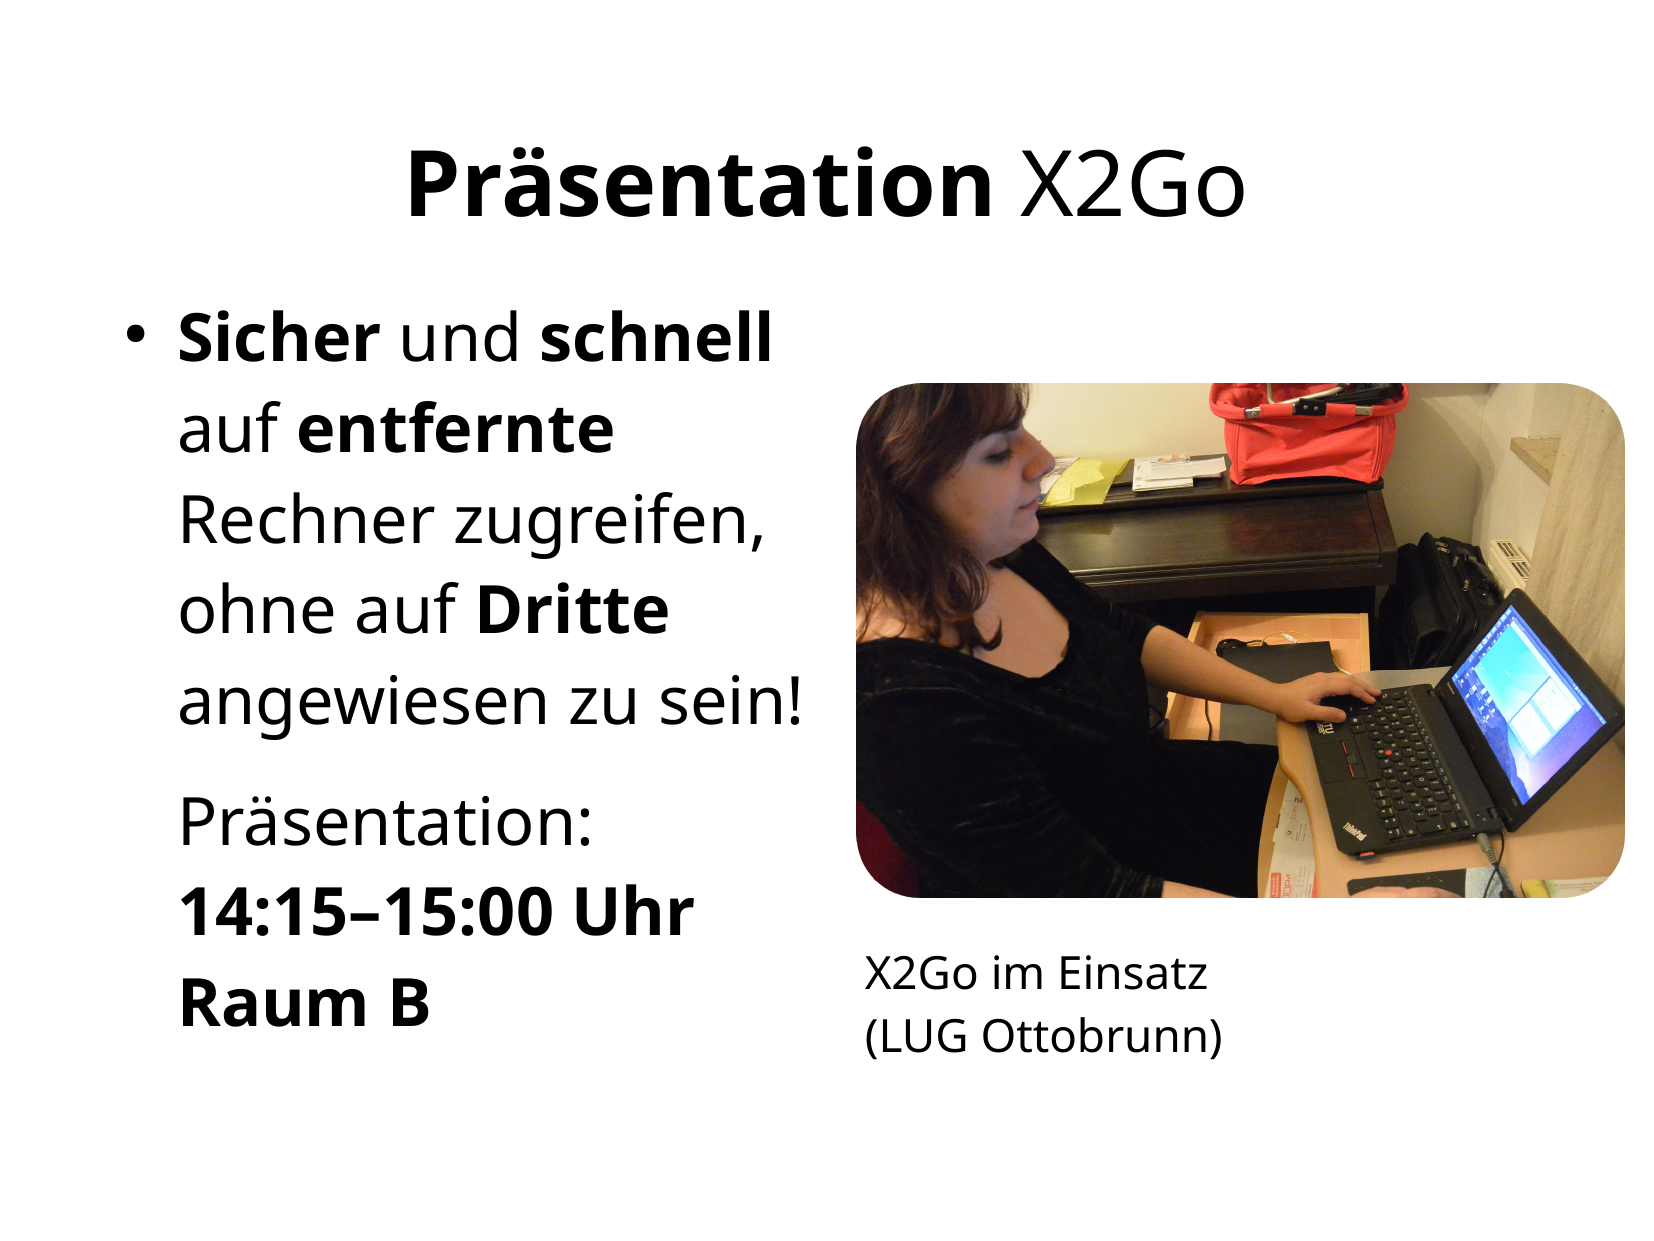

# Präsentation X2Go
Sicher und schnell auf entfernte Rechner zugreifen, ohne auf Dritte angewiesen zu sein!
Präsentation:
14:15–15:00 Uhr Raum B
X2Go im Einsatz
(LUG Ottobrunn)